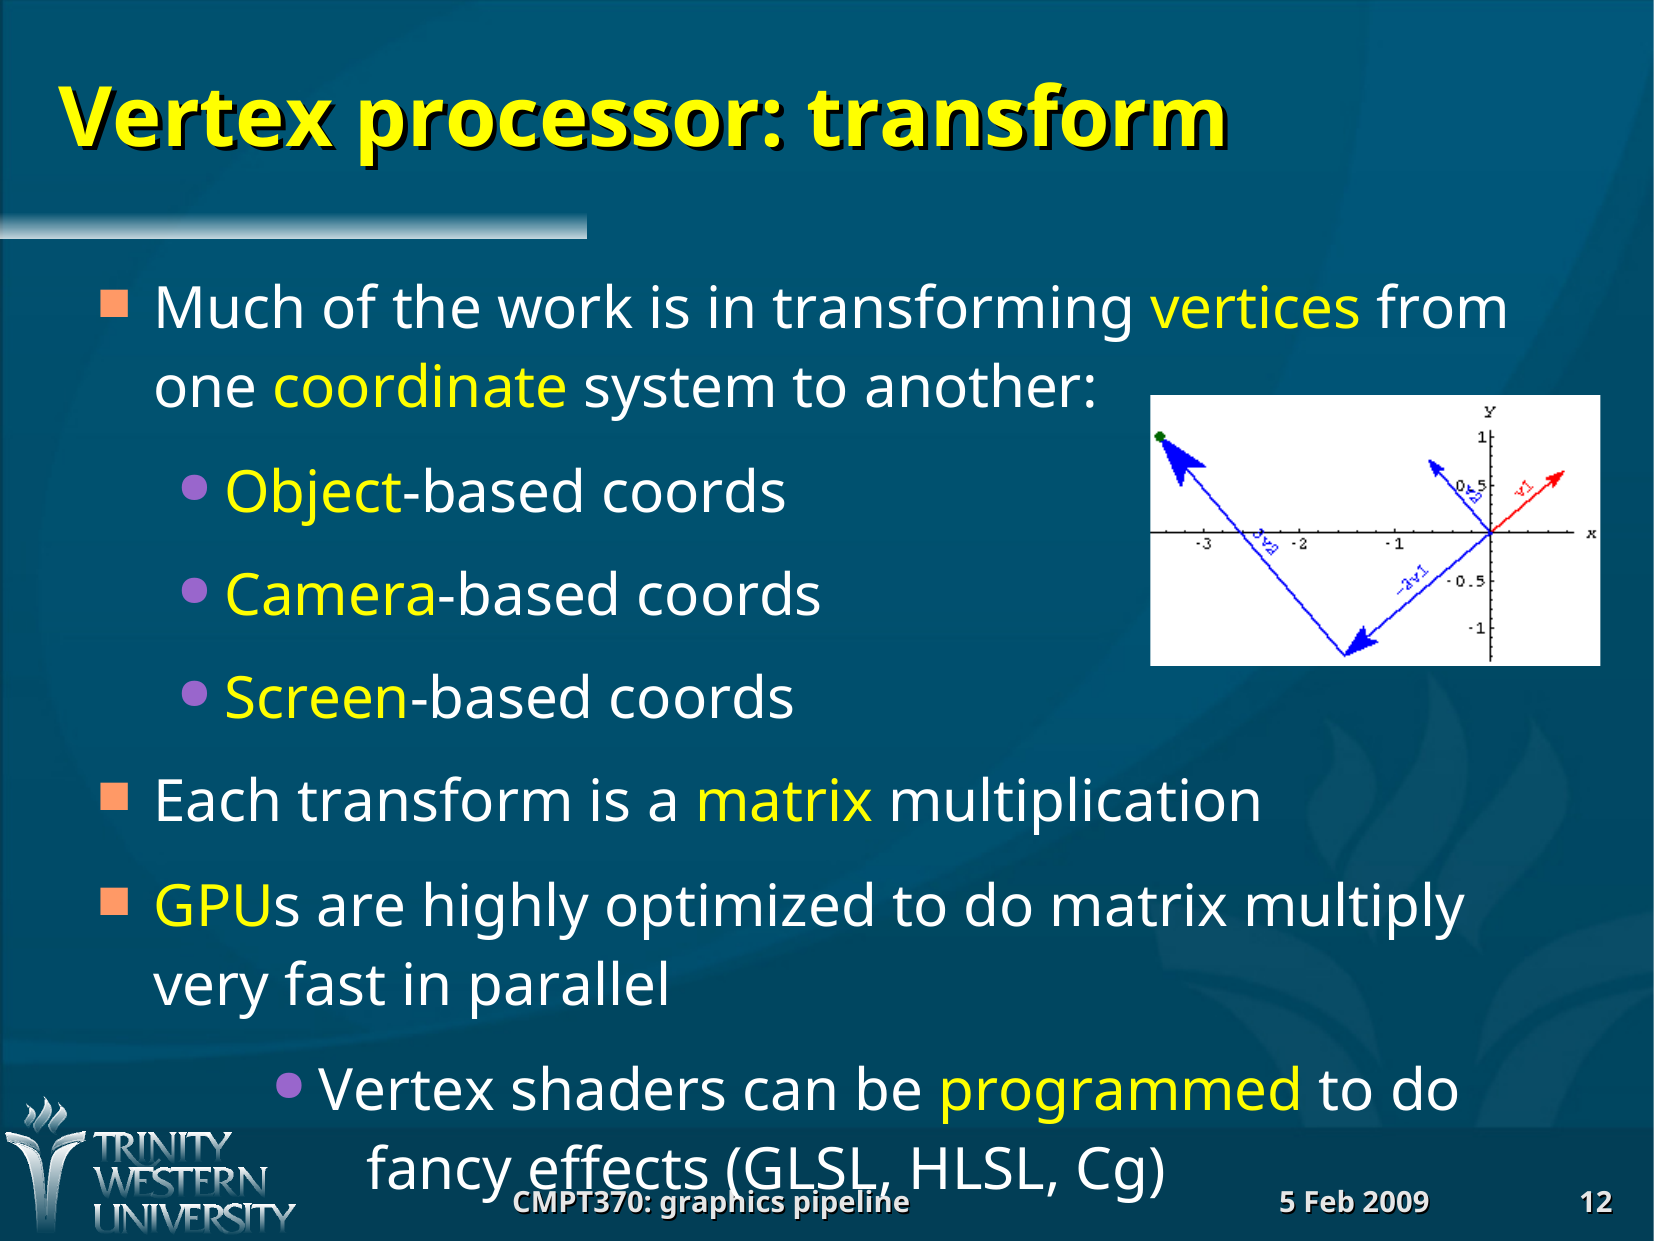

# Vertex processor: transform
Much of the work is in transforming vertices from one coordinate system to another:
Object-based coords
Camera-based coords
Screen-based coords
Each transform is a matrix multiplication
GPUs are highly optimized to do matrix multiply very fast in parallel
Vertex shaders can be programmed to do fancy effects (GLSL, HLSL, Cg)
CMPT370: graphics pipeline
5 Feb 2009
12